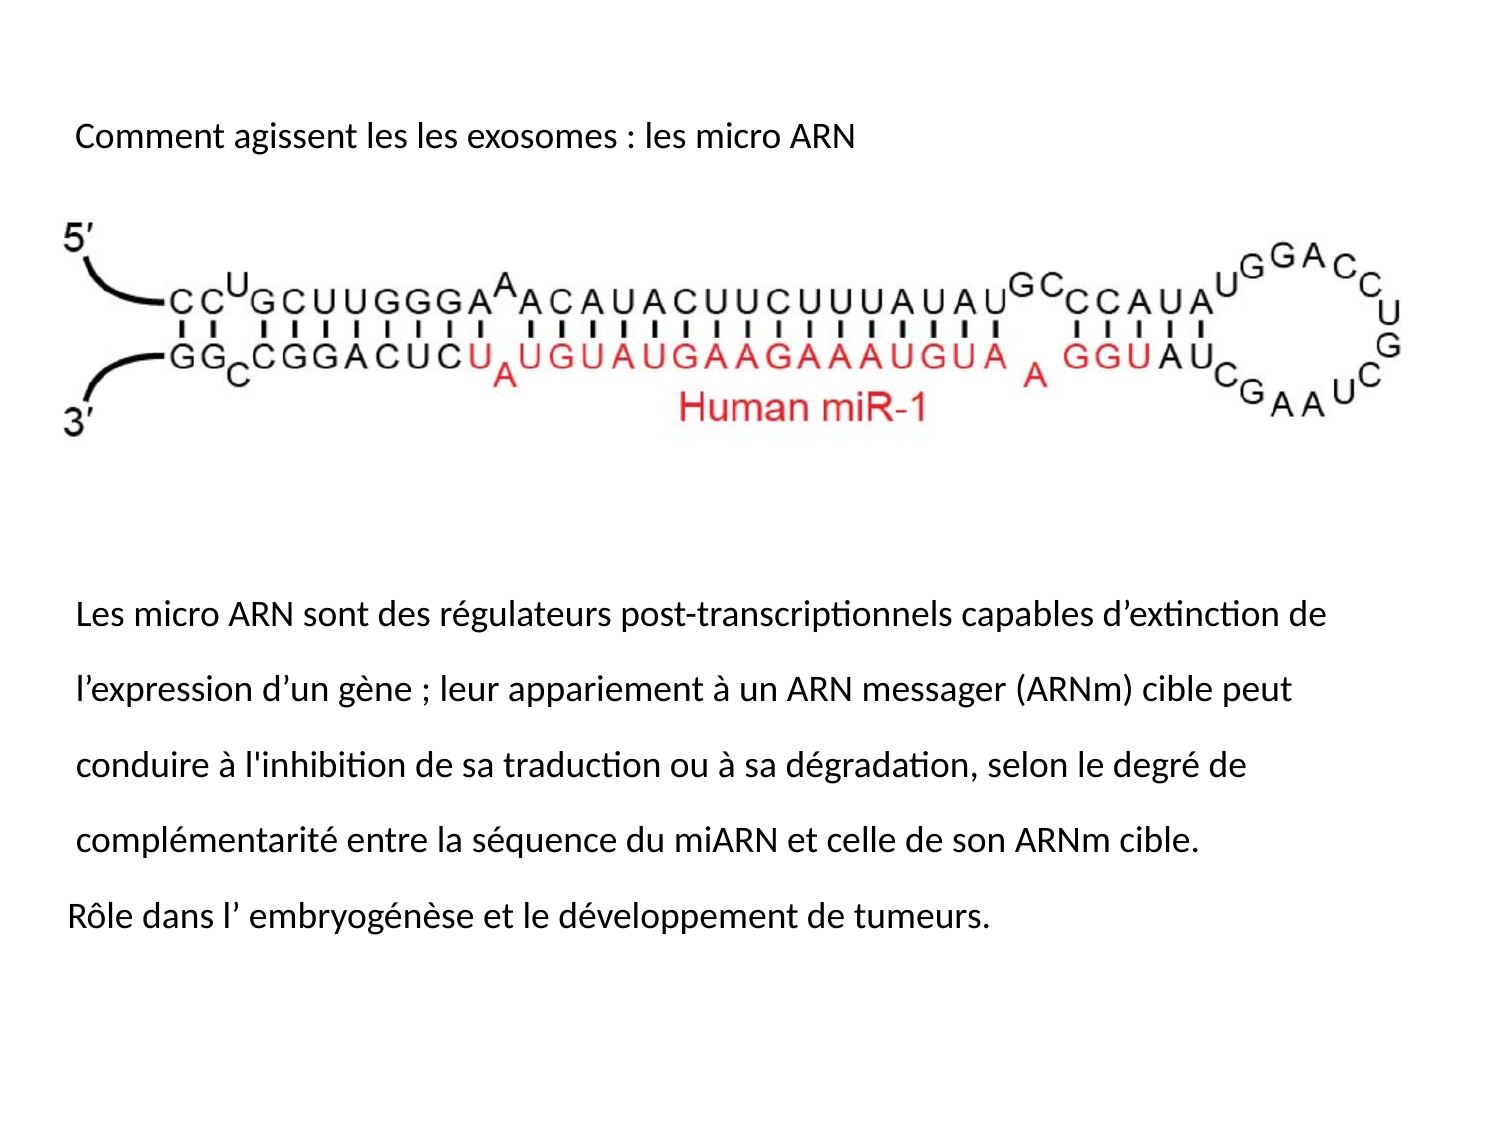

# Comment agissent les les exosomes : les micro ARN
 Les micro ARN sont des régulateurs post-transcriptionnels capables d’extinction de
 l’expression d’un gène ; leur appariement à un ARN messager (ARNm) cible peut
 conduire à l'inhibition de sa traduction ou à sa dégradation, selon le degré de
 complémentarité entre la séquence du miARN et celle de son ARNm cible.
Rôle dans l’ embryogénèse et le développement de tumeurs.